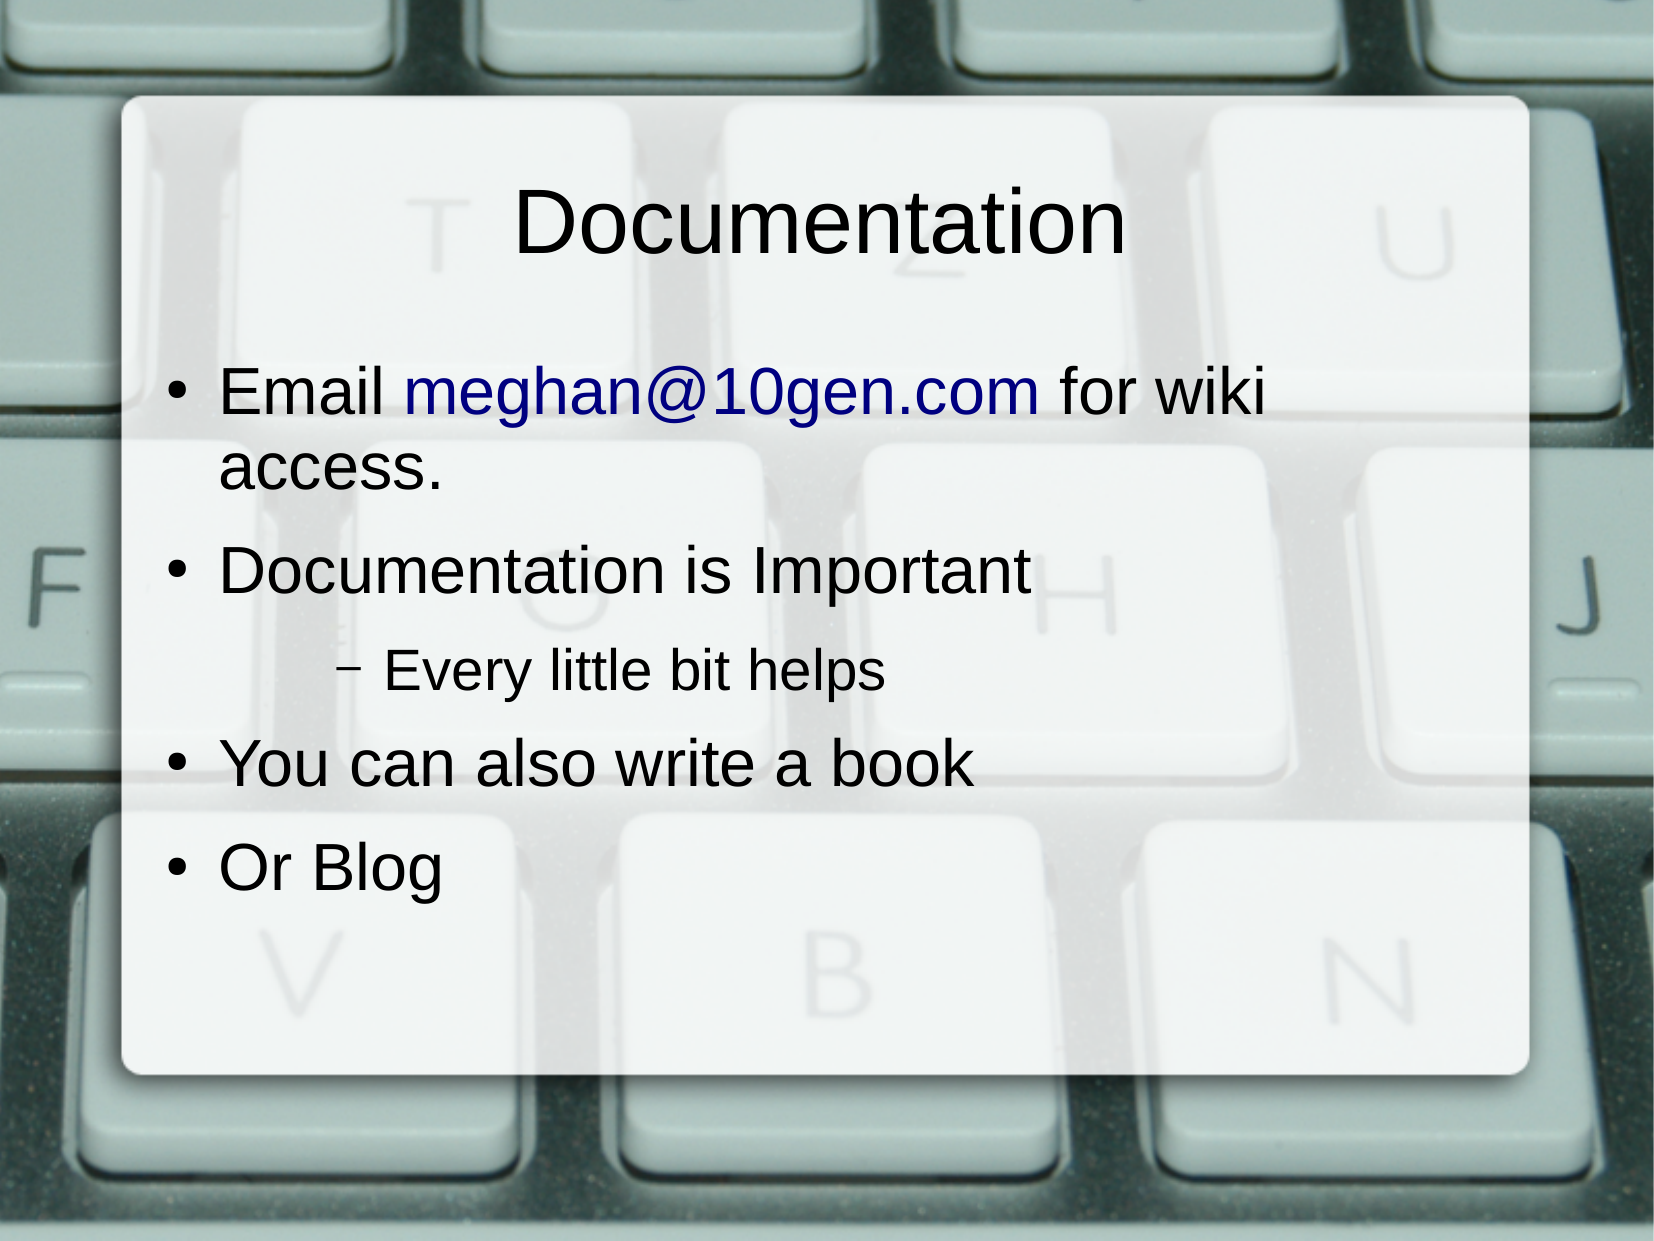

# Documentation
Email meghan@10gen.com for wiki access.
Documentation is Important
Every little bit helps
You can also write a book
Or Blog